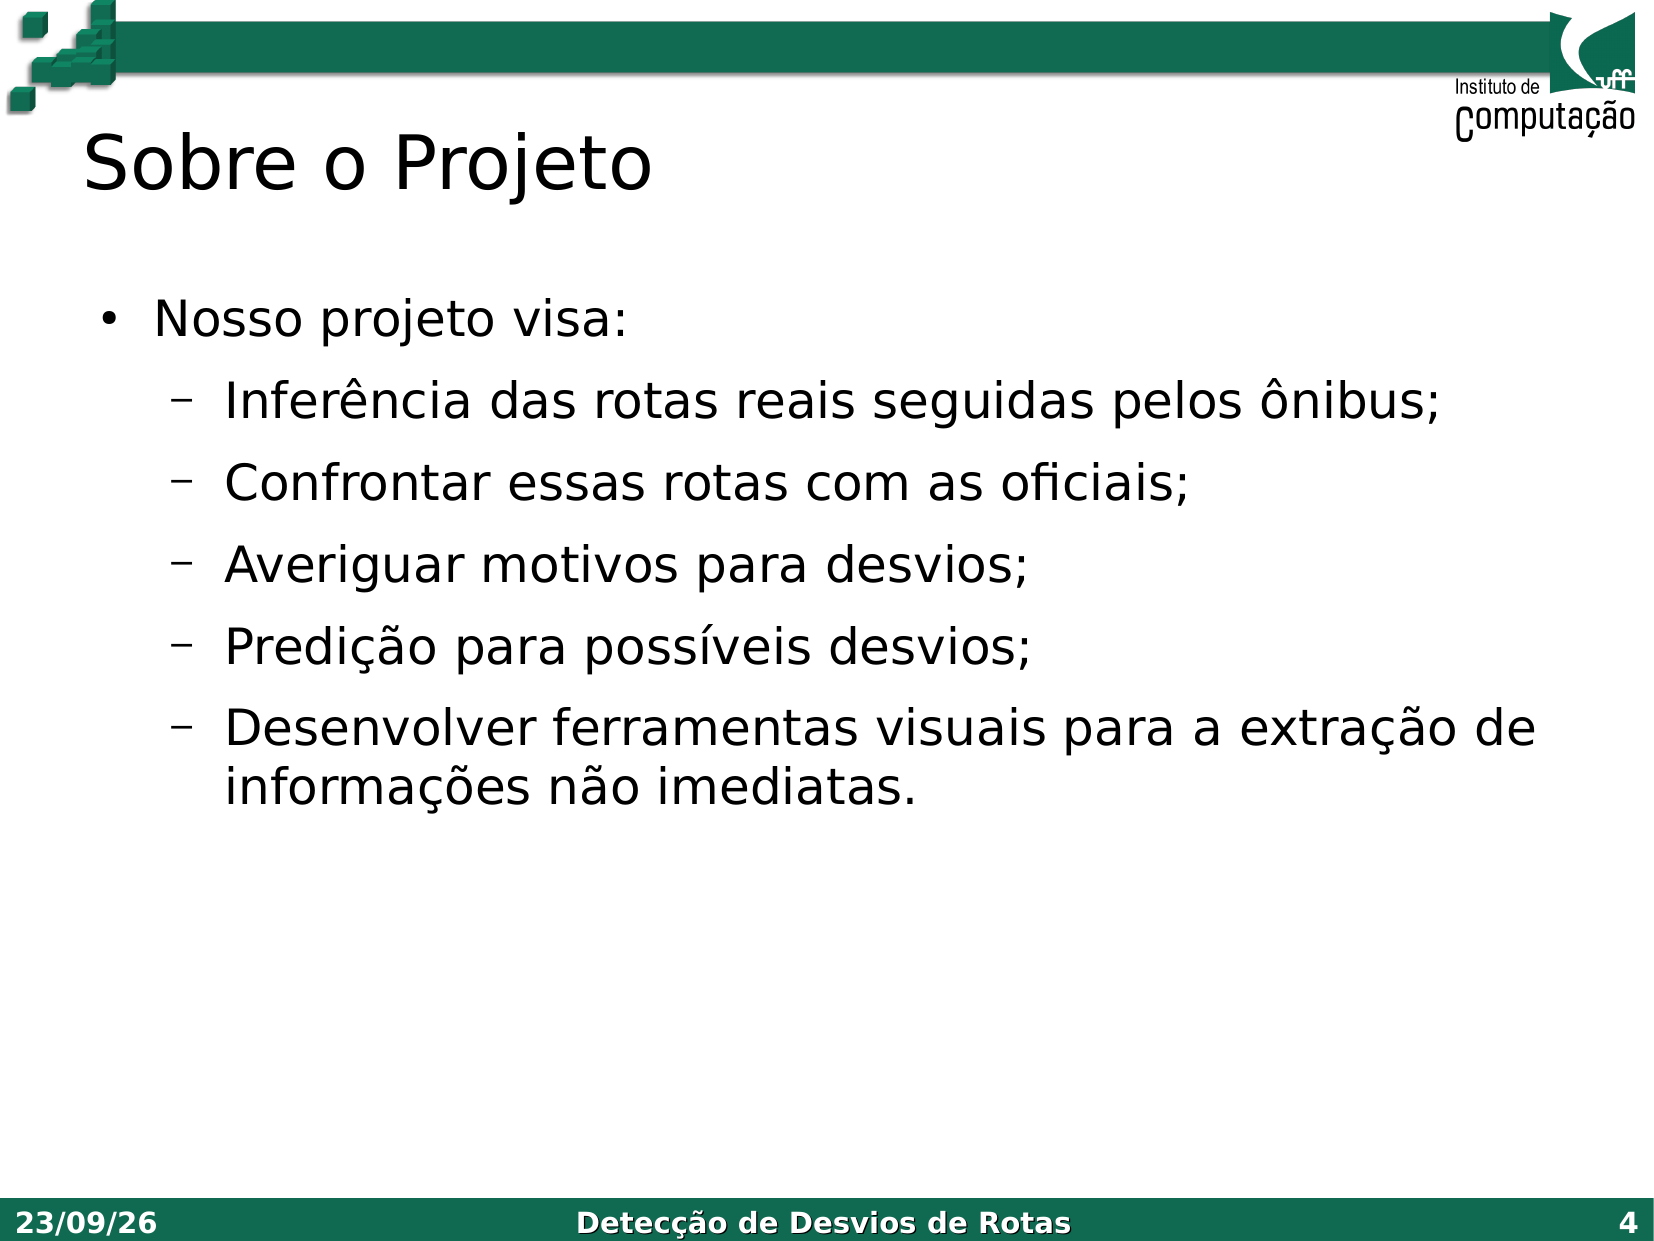

# Sobre o Projeto
Nosso projeto visa:
Inferência das rotas reais seguidas pelos ônibus;
Confrontar essas rotas com as oficiais;
Averiguar motivos para desvios;
Predição para possíveis desvios;
Desenvolver ferramentas visuais para a extração de informações não imediatas.